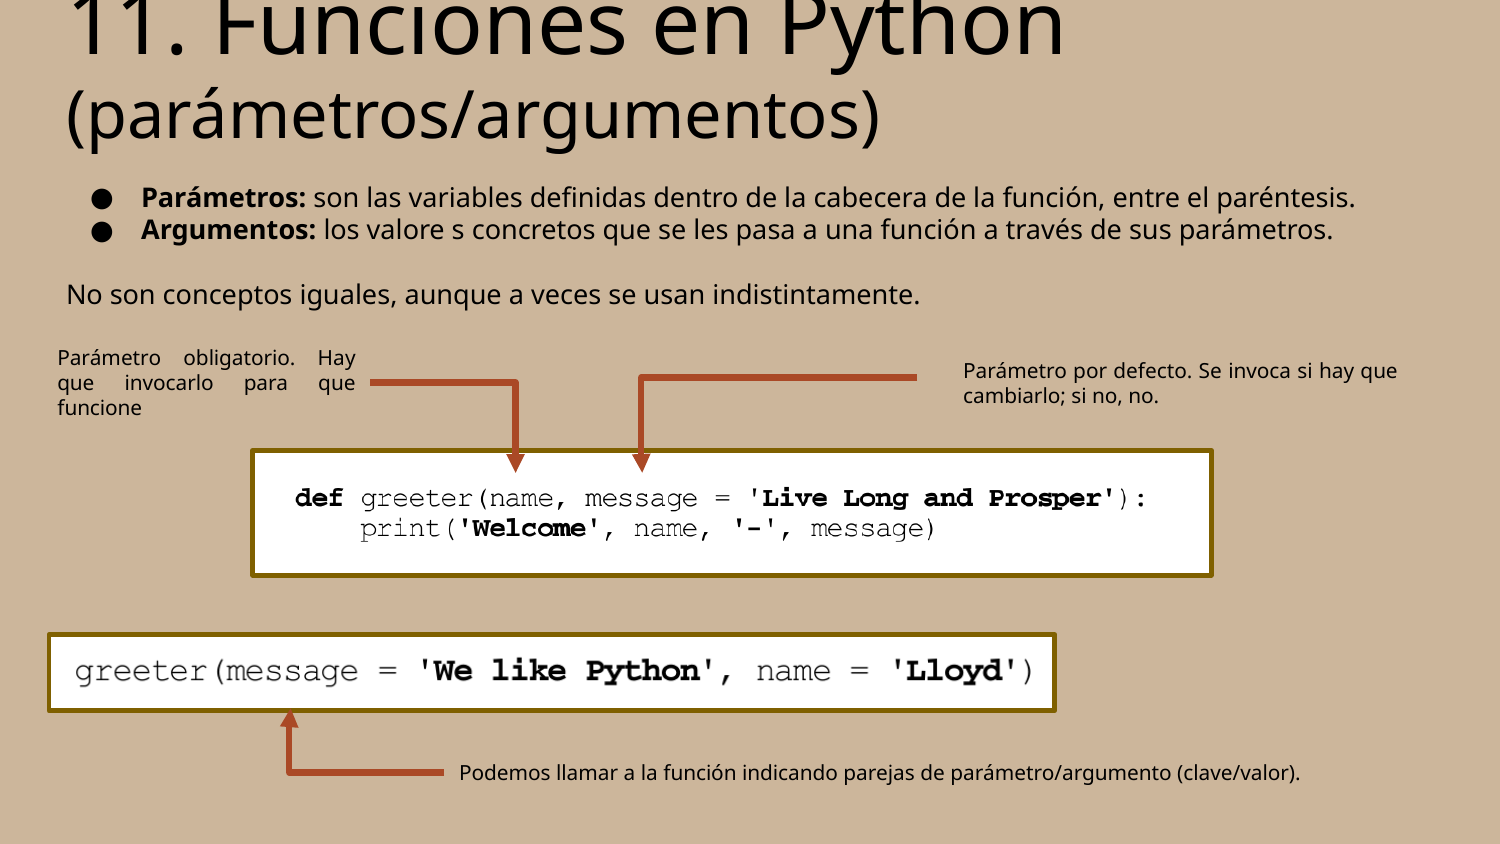

# 11. Funciones en Python (parámetros/argumentos)
Parámetros: son las variables definidas dentro de la cabecera de la función, entre el paréntesis.
Argumentos: los valore s concretos que se les pasa a una función a través de sus parámetros.
No son conceptos iguales, aunque a veces se usan indistintamente.
Parámetro obligatorio. Hay que invocarlo para que funcione
Parámetro por defecto. Se invoca si hay que cambiarlo; si no, no.
Podemos llamar a la función indicando parejas de parámetro/argumento (clave/valor).